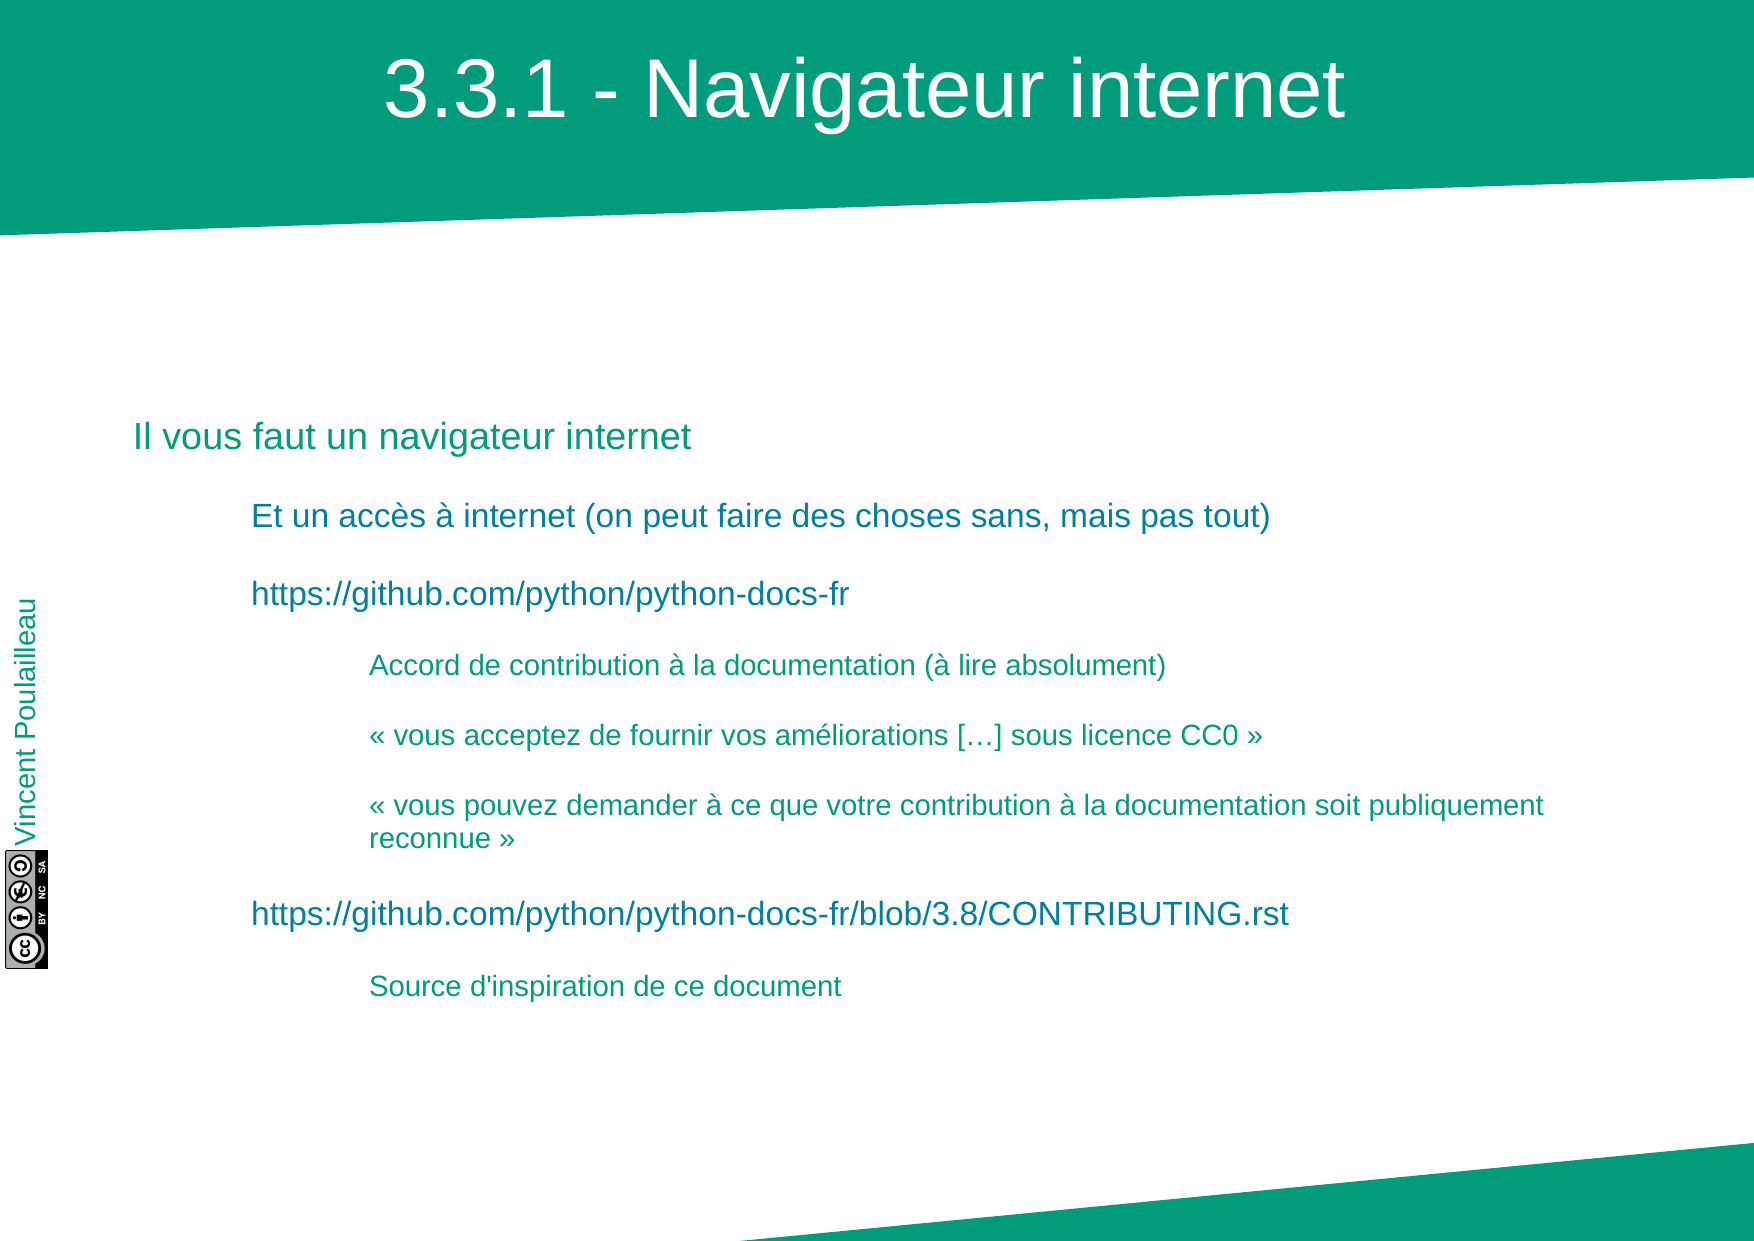

3.3.1 - Navigateur internet
Il vous faut un navigateur internet
Et un accès à internet (on peut faire des choses sans, mais pas tout)
https://github.com/python/python-docs-fr
Accord de contribution à la documentation (à lire absolument)
« vous acceptez de fournir vos améliorations […] sous licence CC0 »
« vous pouvez demander à ce que votre contribution à la documentation soit publiquement reconnue »
https://github.com/python/python-docs-fr/blob/3.8/CONTRIBUTING.rst
Source d'inspiration de ce document
© 2019 Vincent Poulailleau